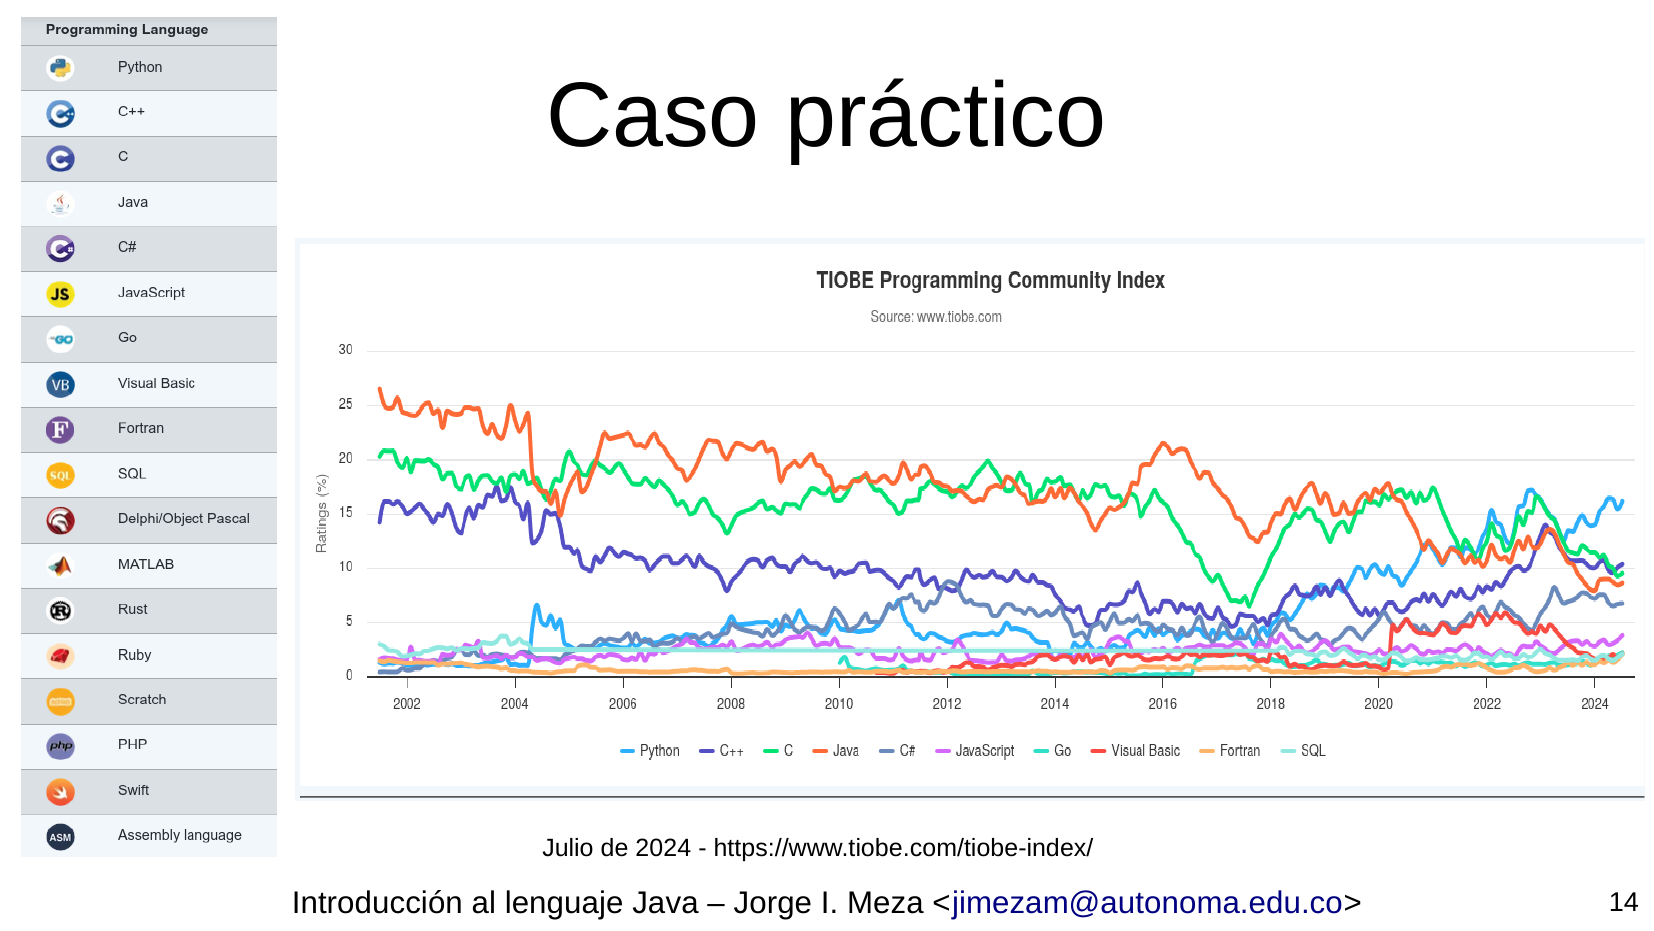

# Caso práctico
Julio de 2024 - https://www.tiobe.com/tiobe-index/